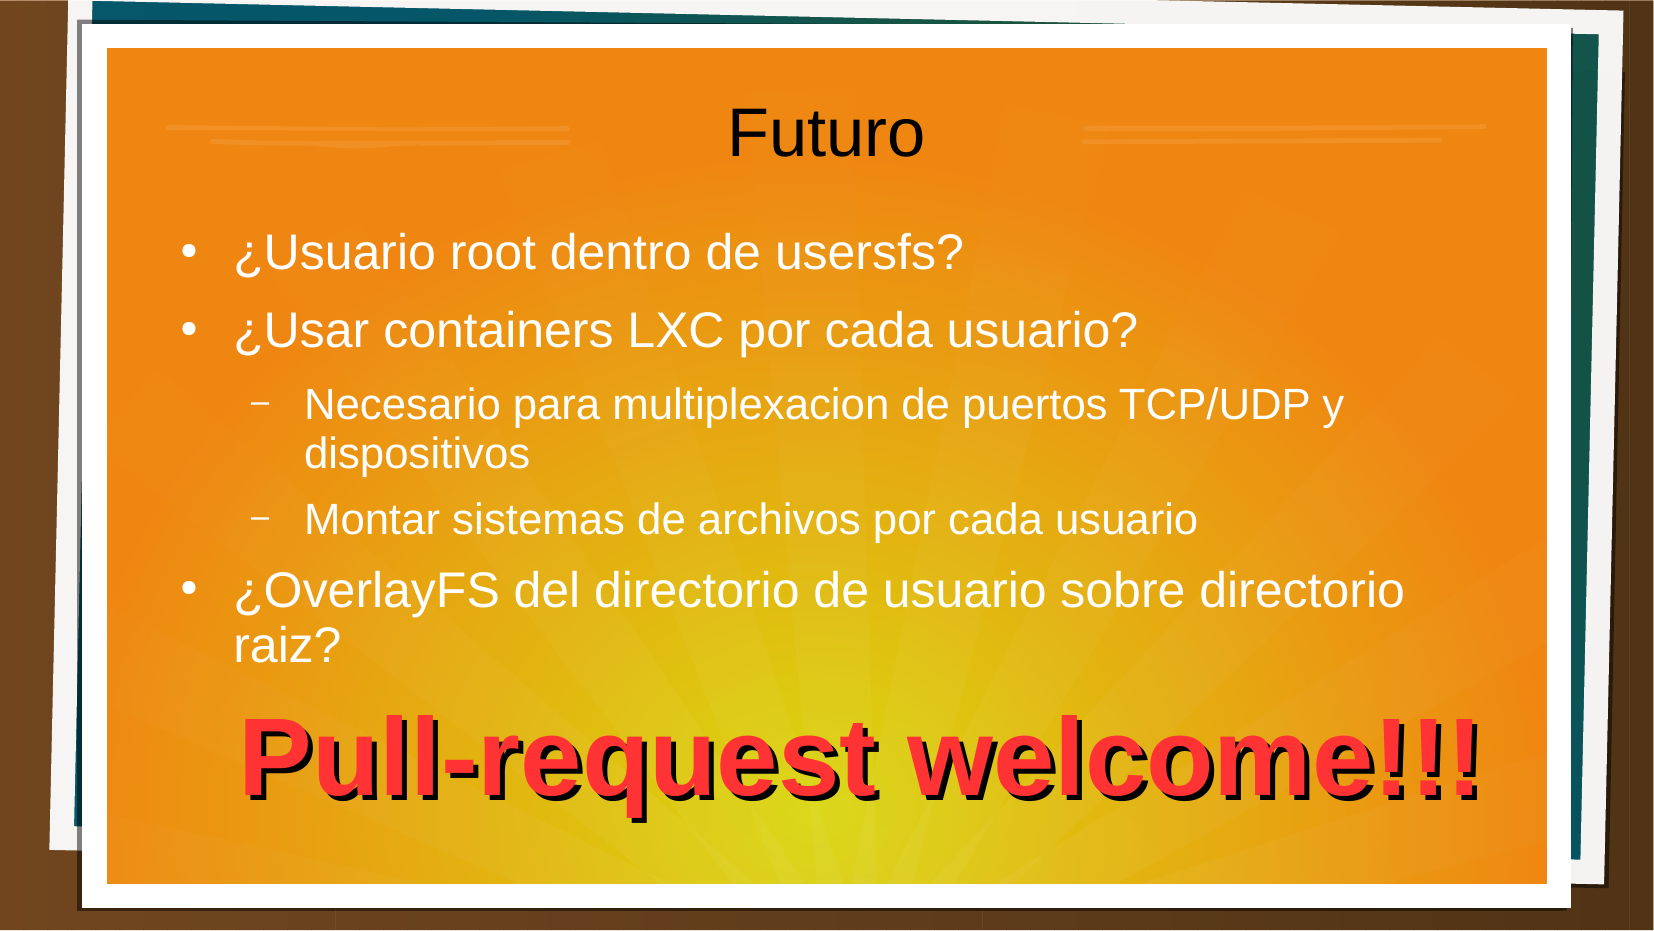

# Futuro
¿Usuario root dentro de usersfs?
¿Usar containers LXC por cada usuario?
Necesario para multiplexacion de puertos TCP/UDP y dispositivos
Montar sistemas de archivos por cada usuario
¿OverlayFS del directorio de usuario sobre directorio raiz?
Pull-request welcome!!!